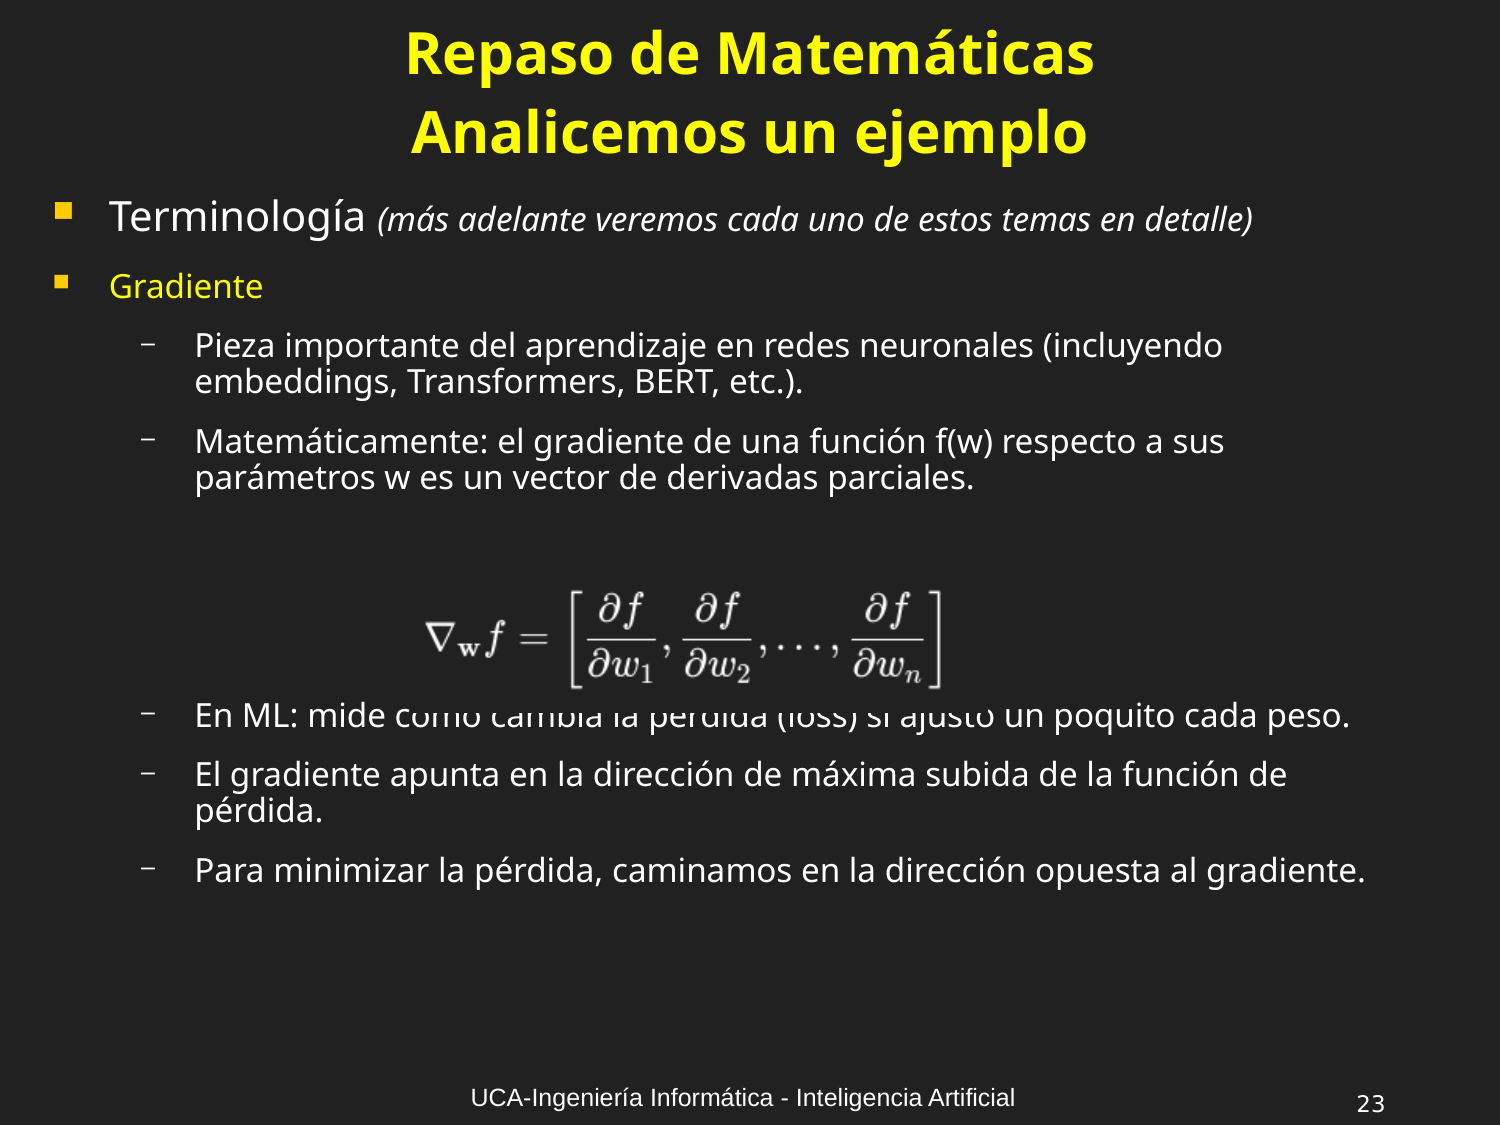

# Repaso de Matemáticas Analicemos un ejemplo
Terminología (más adelante veremos cada uno de estos temas en detalle)
Gradiente
Pieza importante del aprendizaje en redes neuronales (incluyendo embeddings, Transformers, BERT, etc.).
Matemáticamente: el gradiente de una función f(w) respecto a sus parámetros w es un vector de derivadas parciales.
En ML: mide cómo cambia la pérdida (loss) si ajusto un poquito cada peso.
El gradiente apunta en la dirección de máxima subida de la función de pérdida.
Para minimizar la pérdida, caminamos en la dirección opuesta al gradiente.